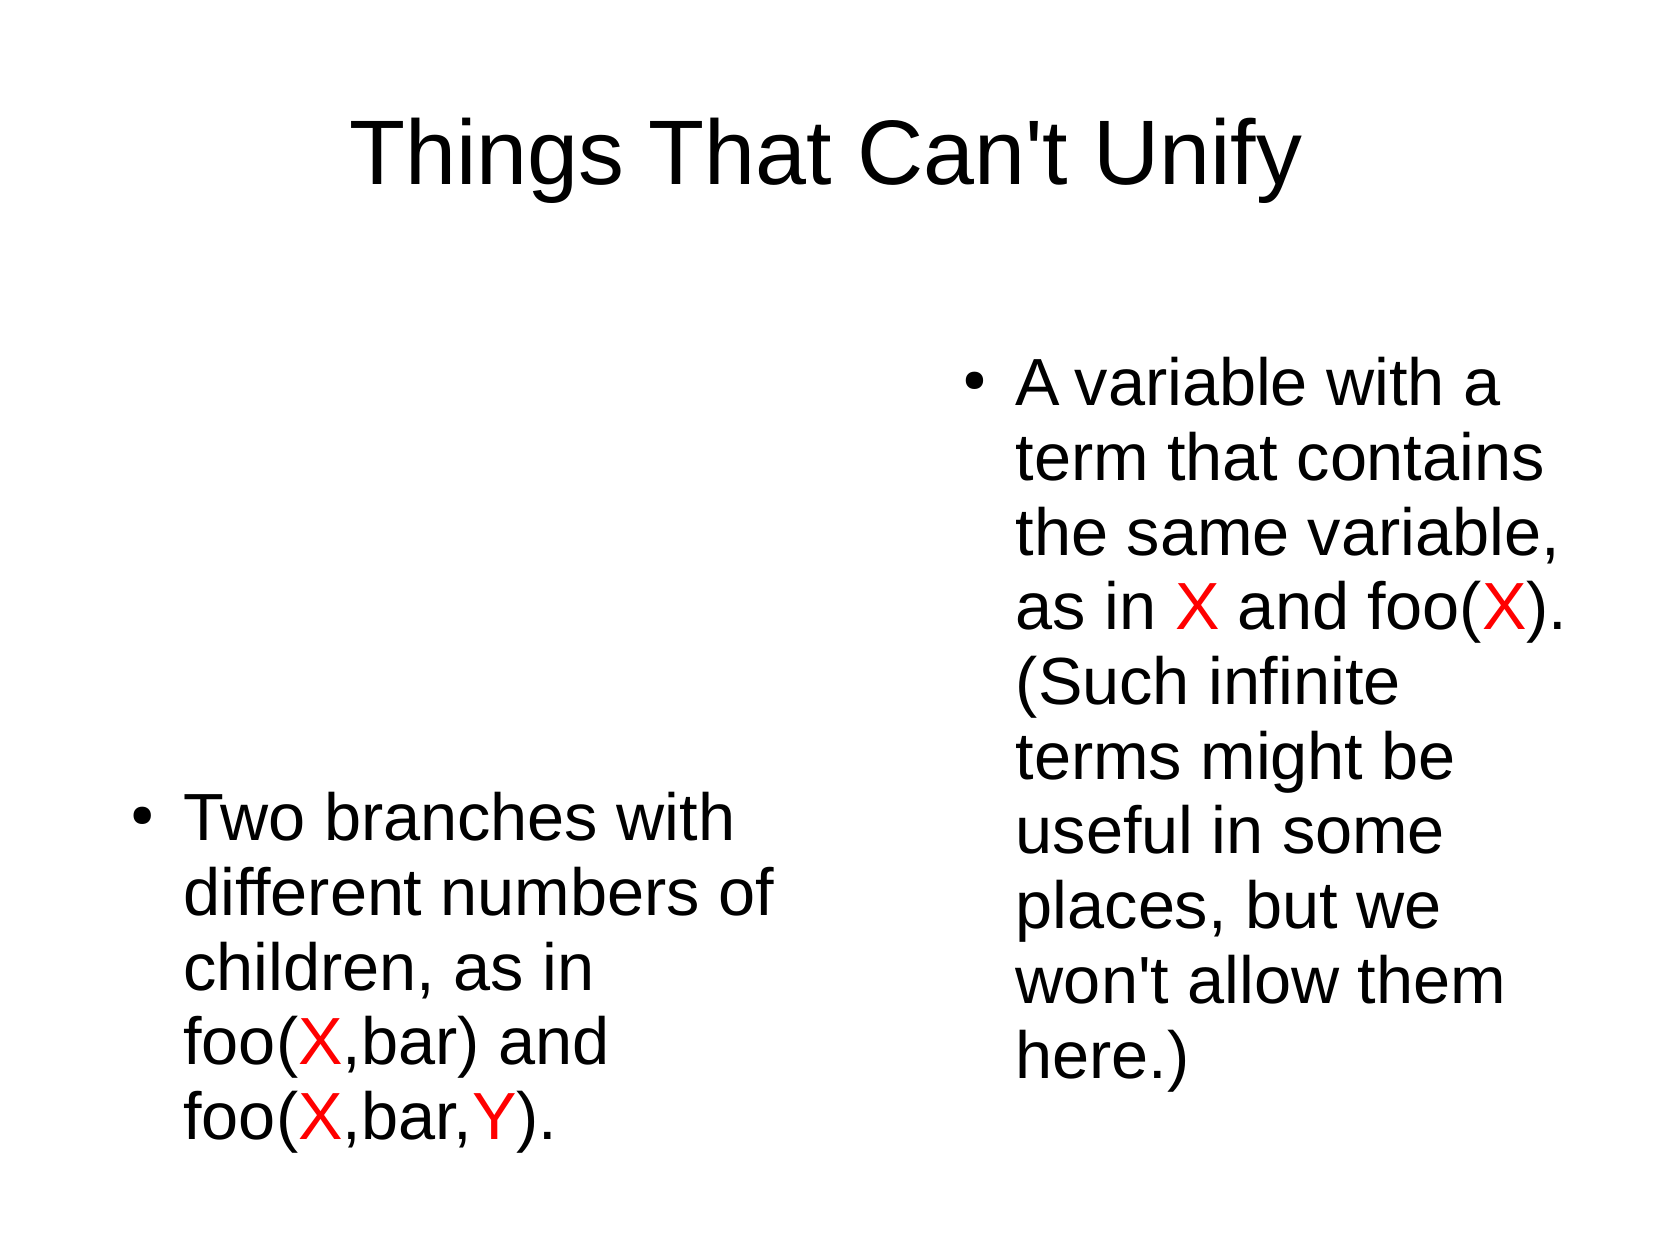

# Things That Can't Unify
A variable with a term that contains the same variable, as in X and foo(X). (Such infinite terms might be useful in some places, but we won't allow them here.)
Two branches with different numbers of children, as in foo(X,bar) and foo(X,bar,Y).